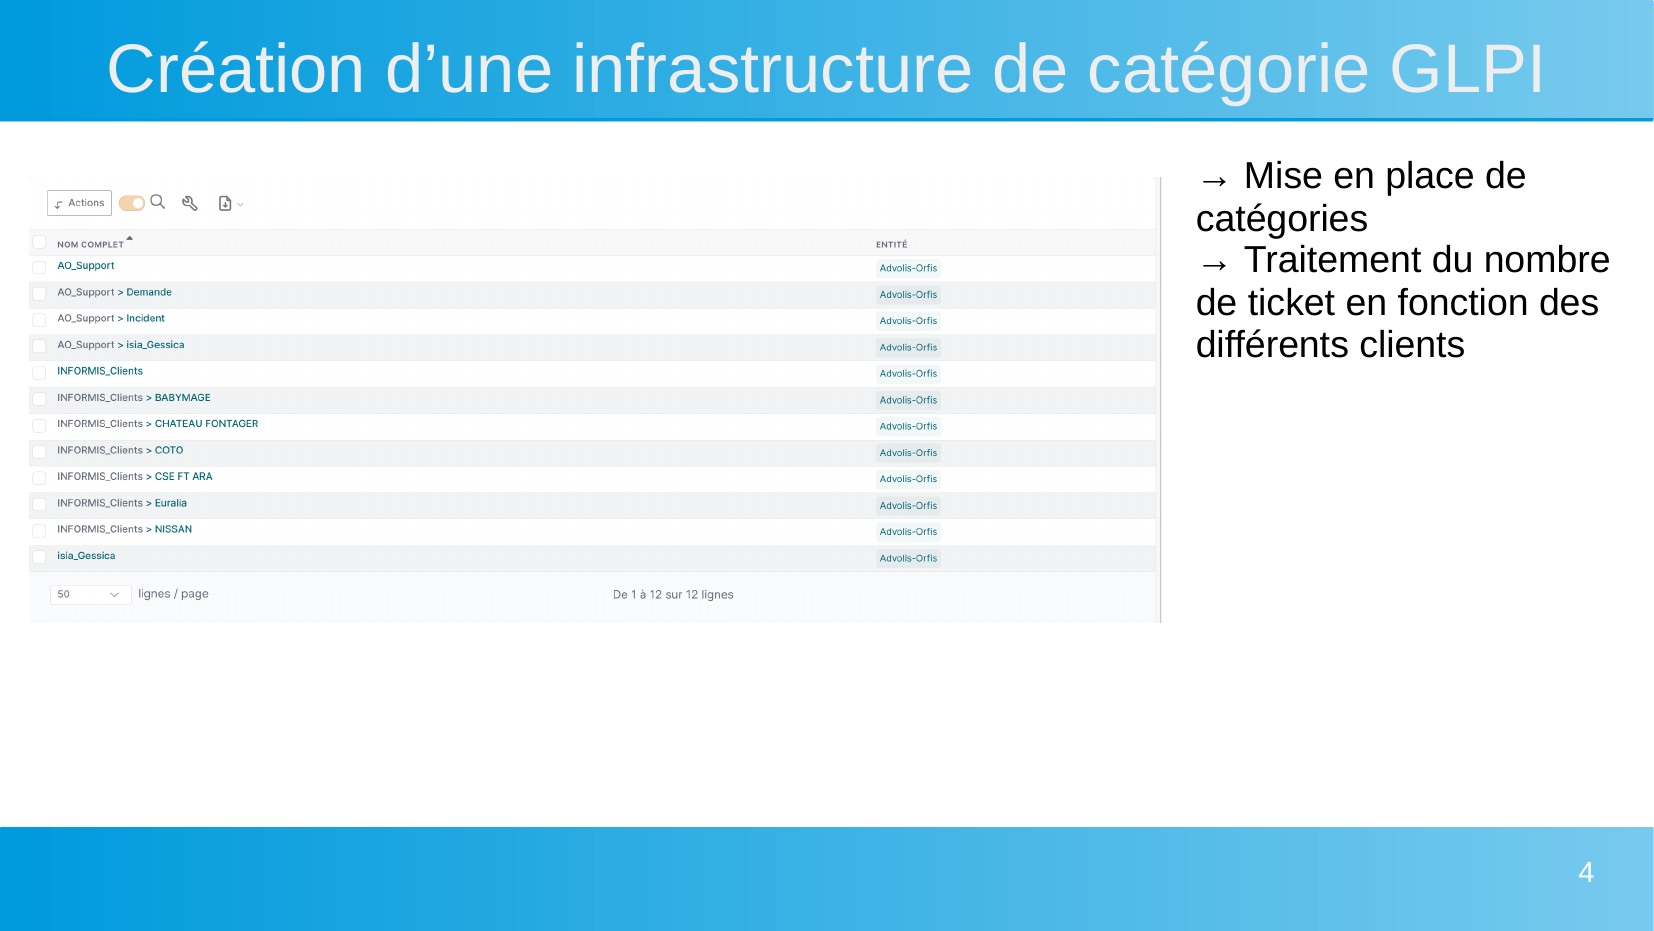

# Création d’une infrastructure de catégorie GLPI
→ Mise en place de catégories
→ Traitement du nombre de ticket en fonction des différents clients
4